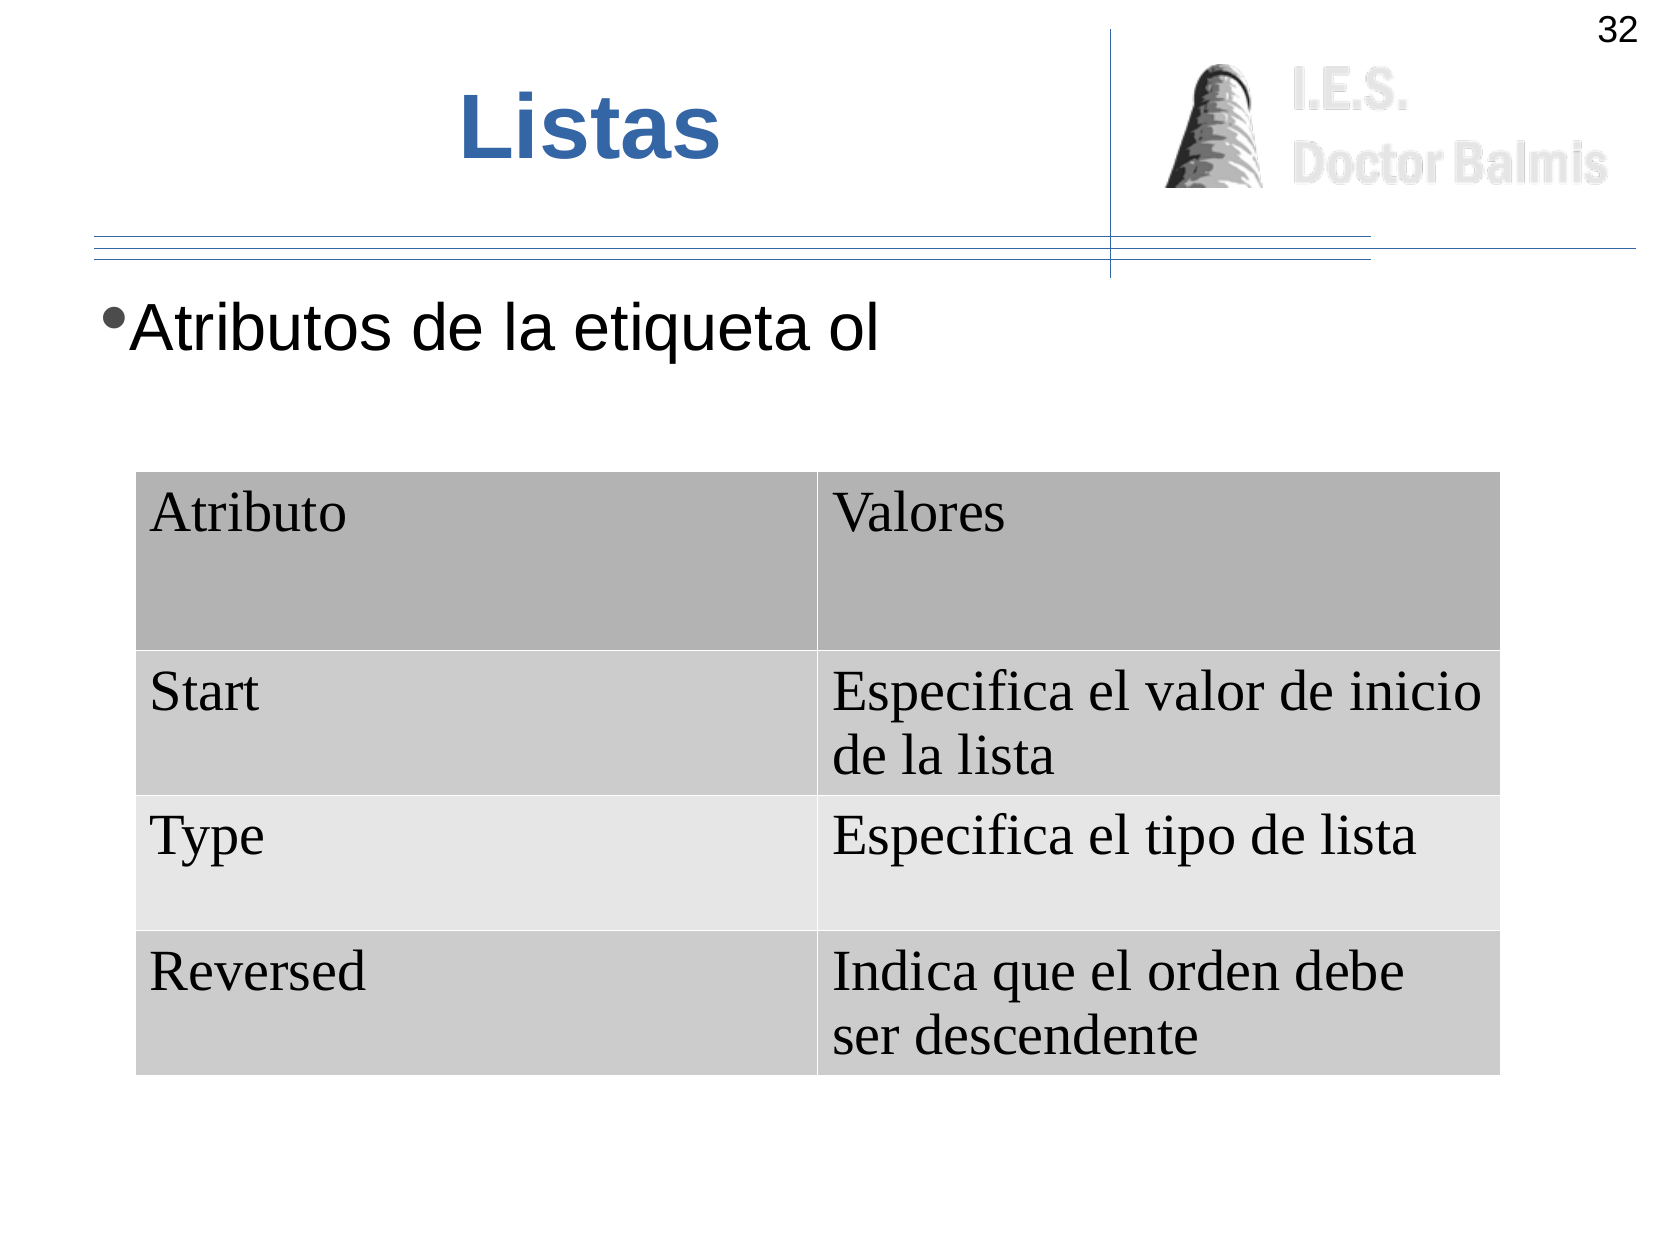

# Listas
Atributos de la etiqueta ol
| Atributo | Valores |
| --- | --- |
| Start | Especifica el valor de inicio de la lista |
| Type | Especifica el tipo de lista |
| Reversed | Indica que el orden debe ser descendente |